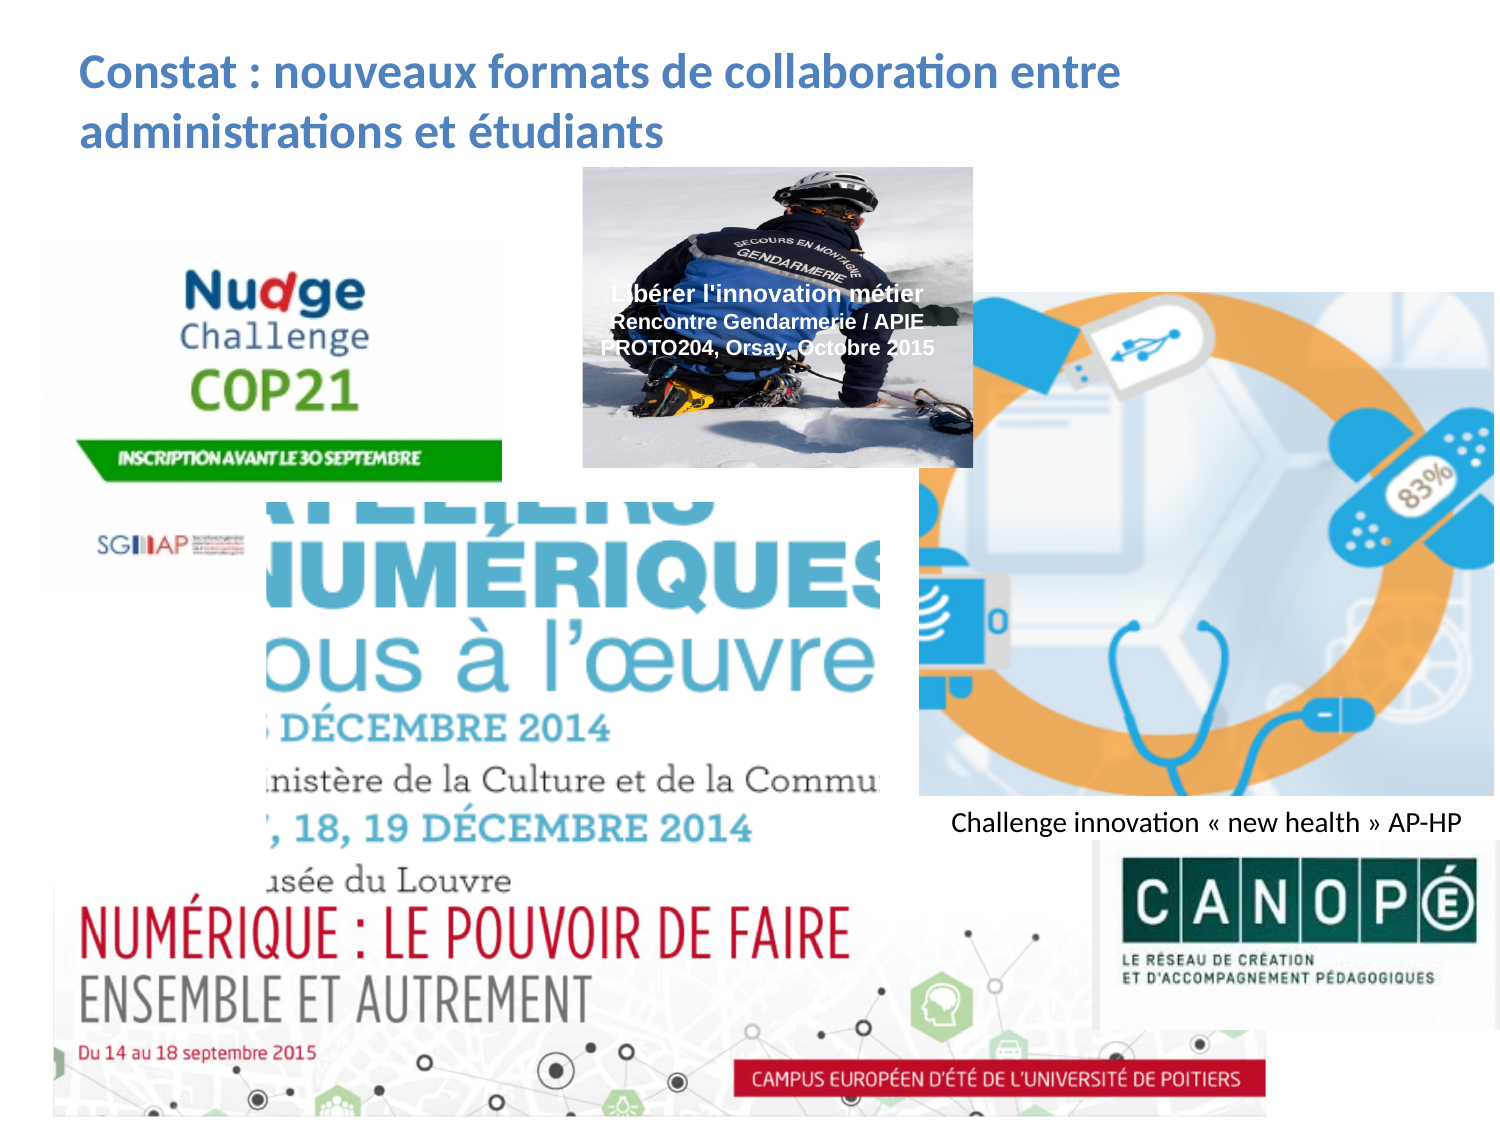

Constat : nouveaux formats de collaboration entre administrations et étudiants
Libérer l'innovation métier
Rencontre Gendarmerie / APIE
PROTO204, Orsay. Octobre 2015
Challenge innovation « new health » AP-HP